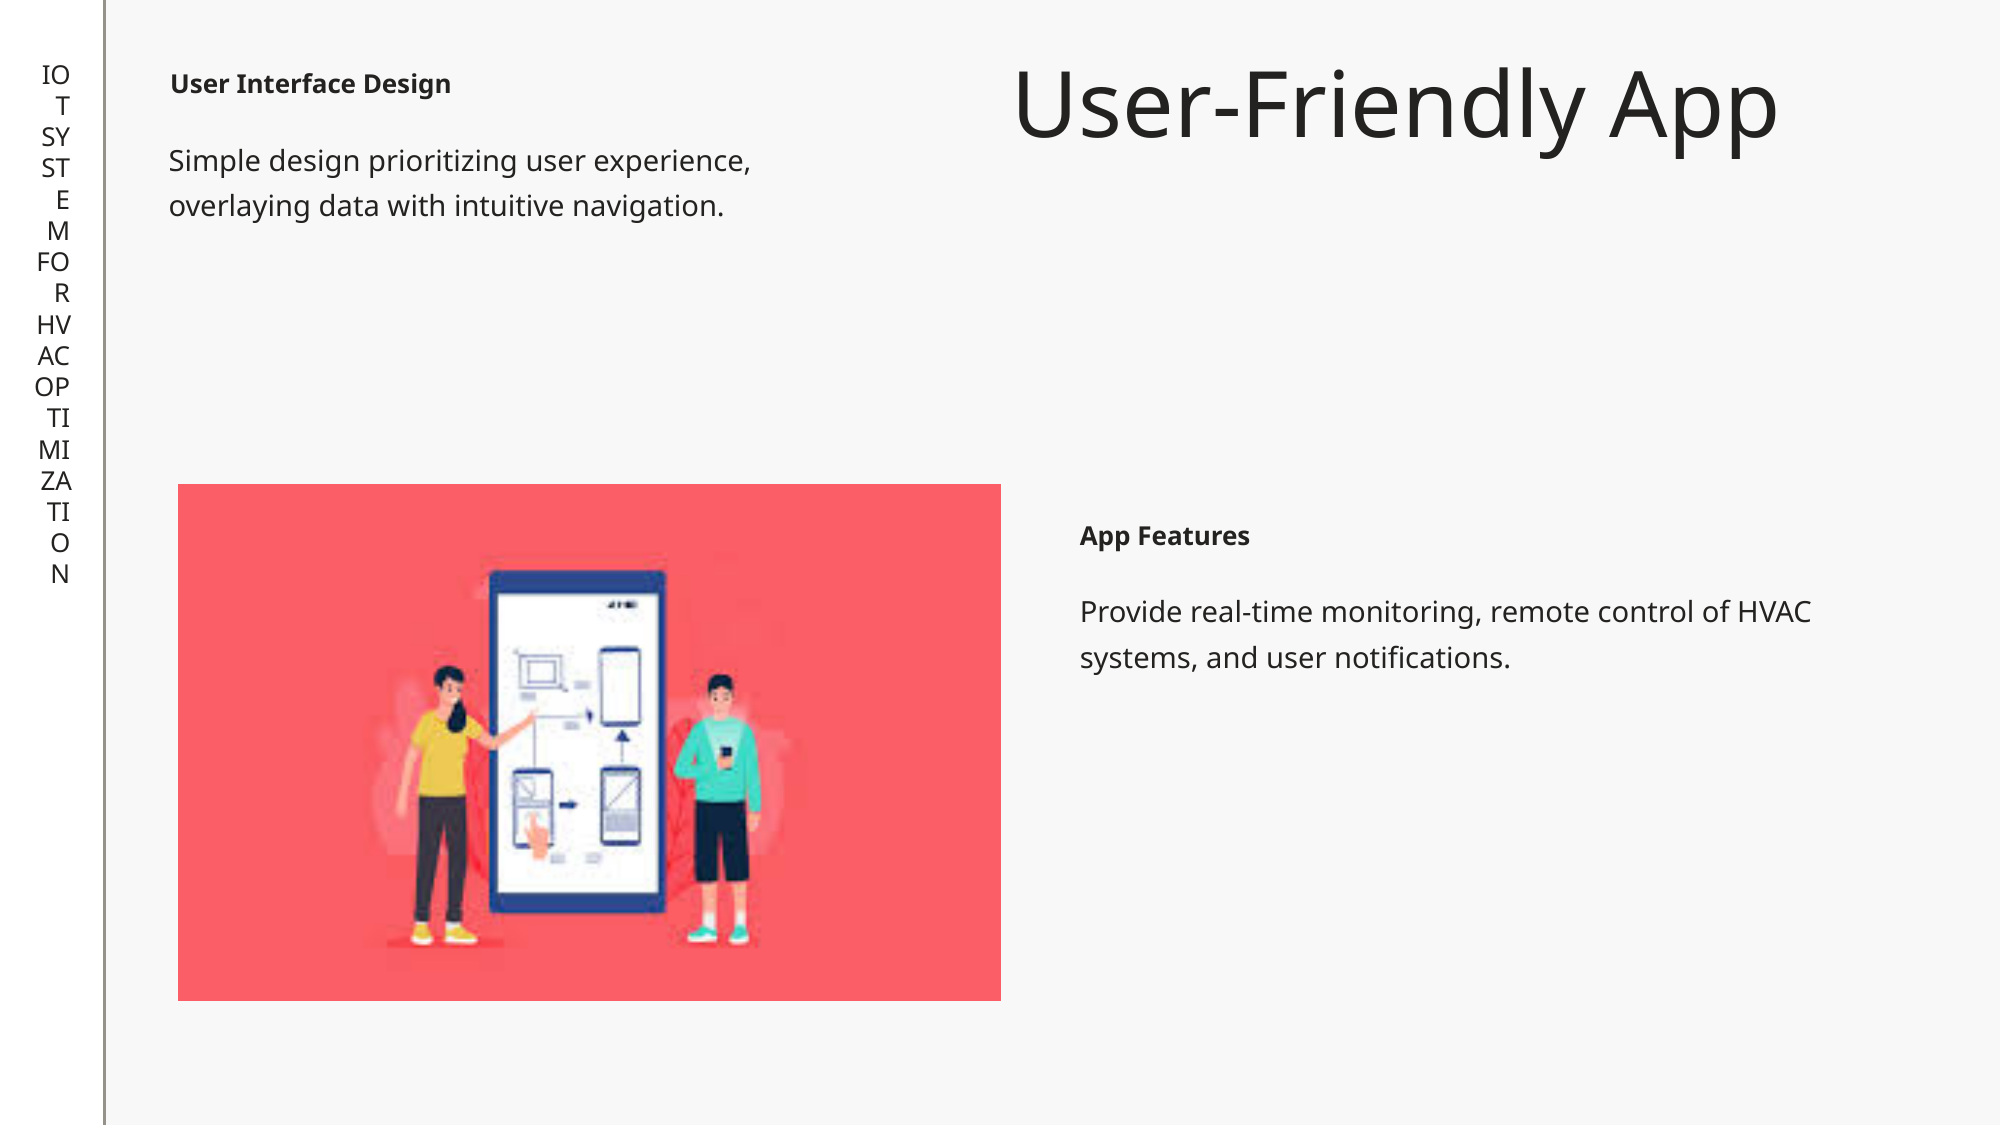

IOT SYSTEM FOR HVAC OPTIMIZATION
User Interface Design
# User-Friendly App
Simple design prioritizing user experience, overlaying data with intuitive navigation.
App Features
Provide real-time monitoring, remote control of HVAC systems, and user notifications.